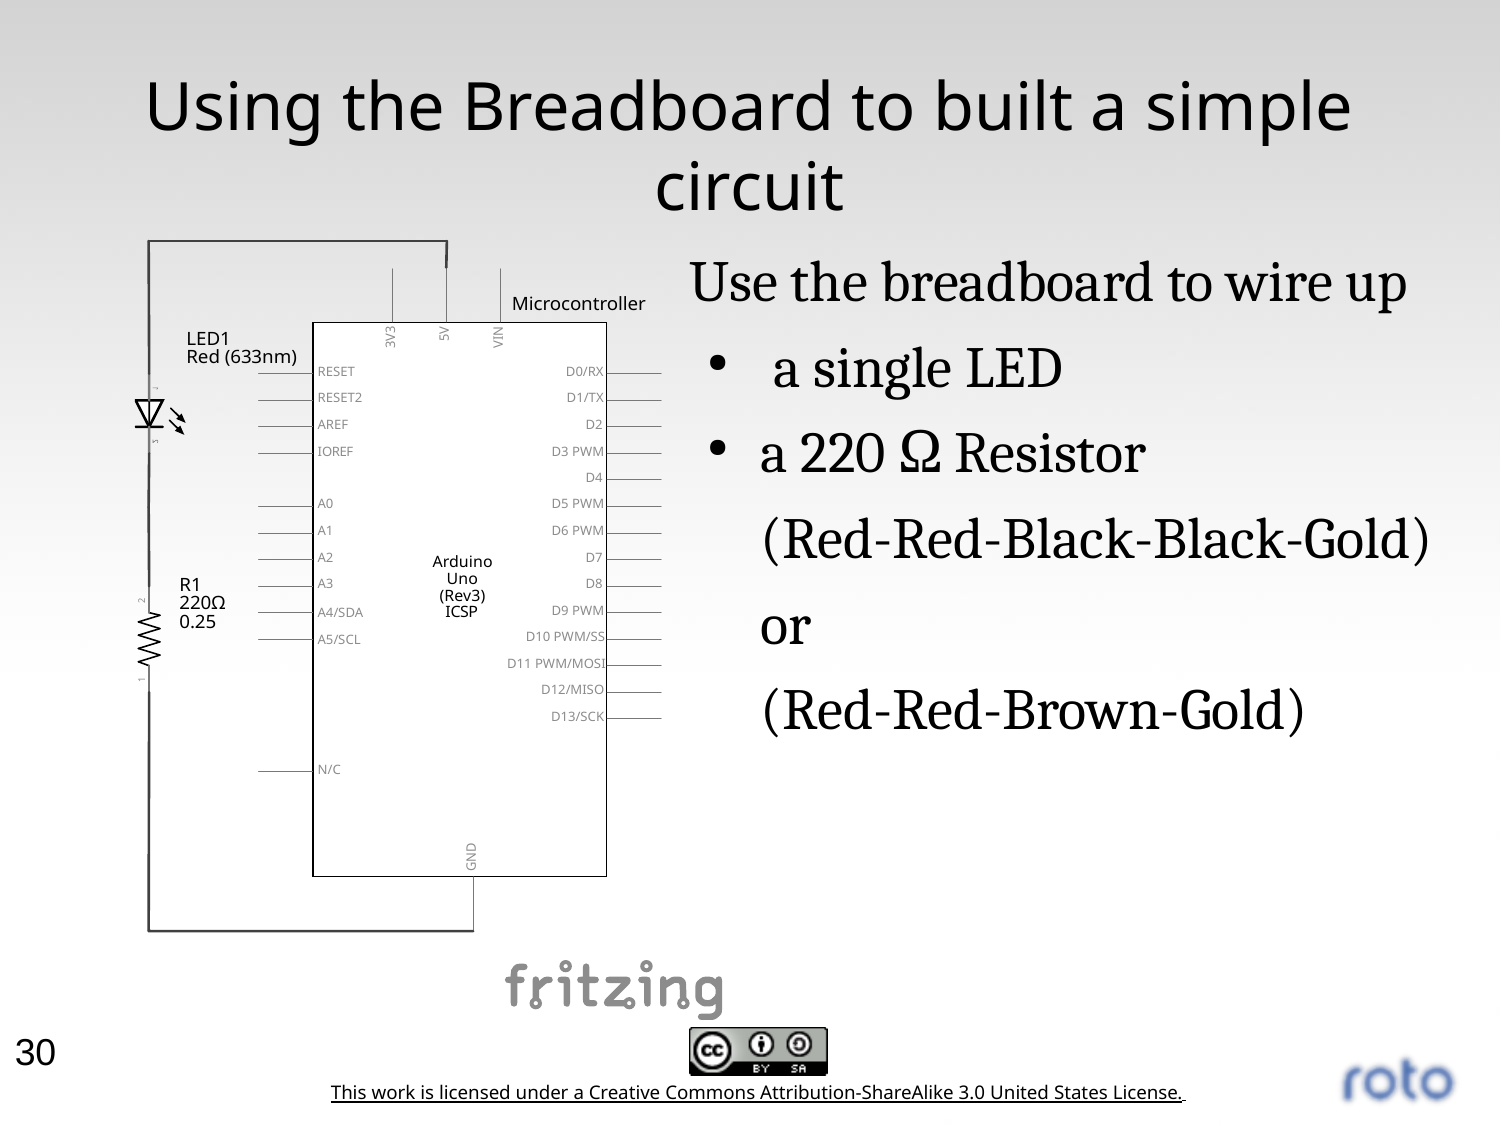

# Using the Breadboard to built a simple circuit
Use the breadboard to wire up
 a single LED
a 220 Ω Resistor
(Red-Red-Black-Black-Gold)
or
(Red-Red-Brown-Gold)